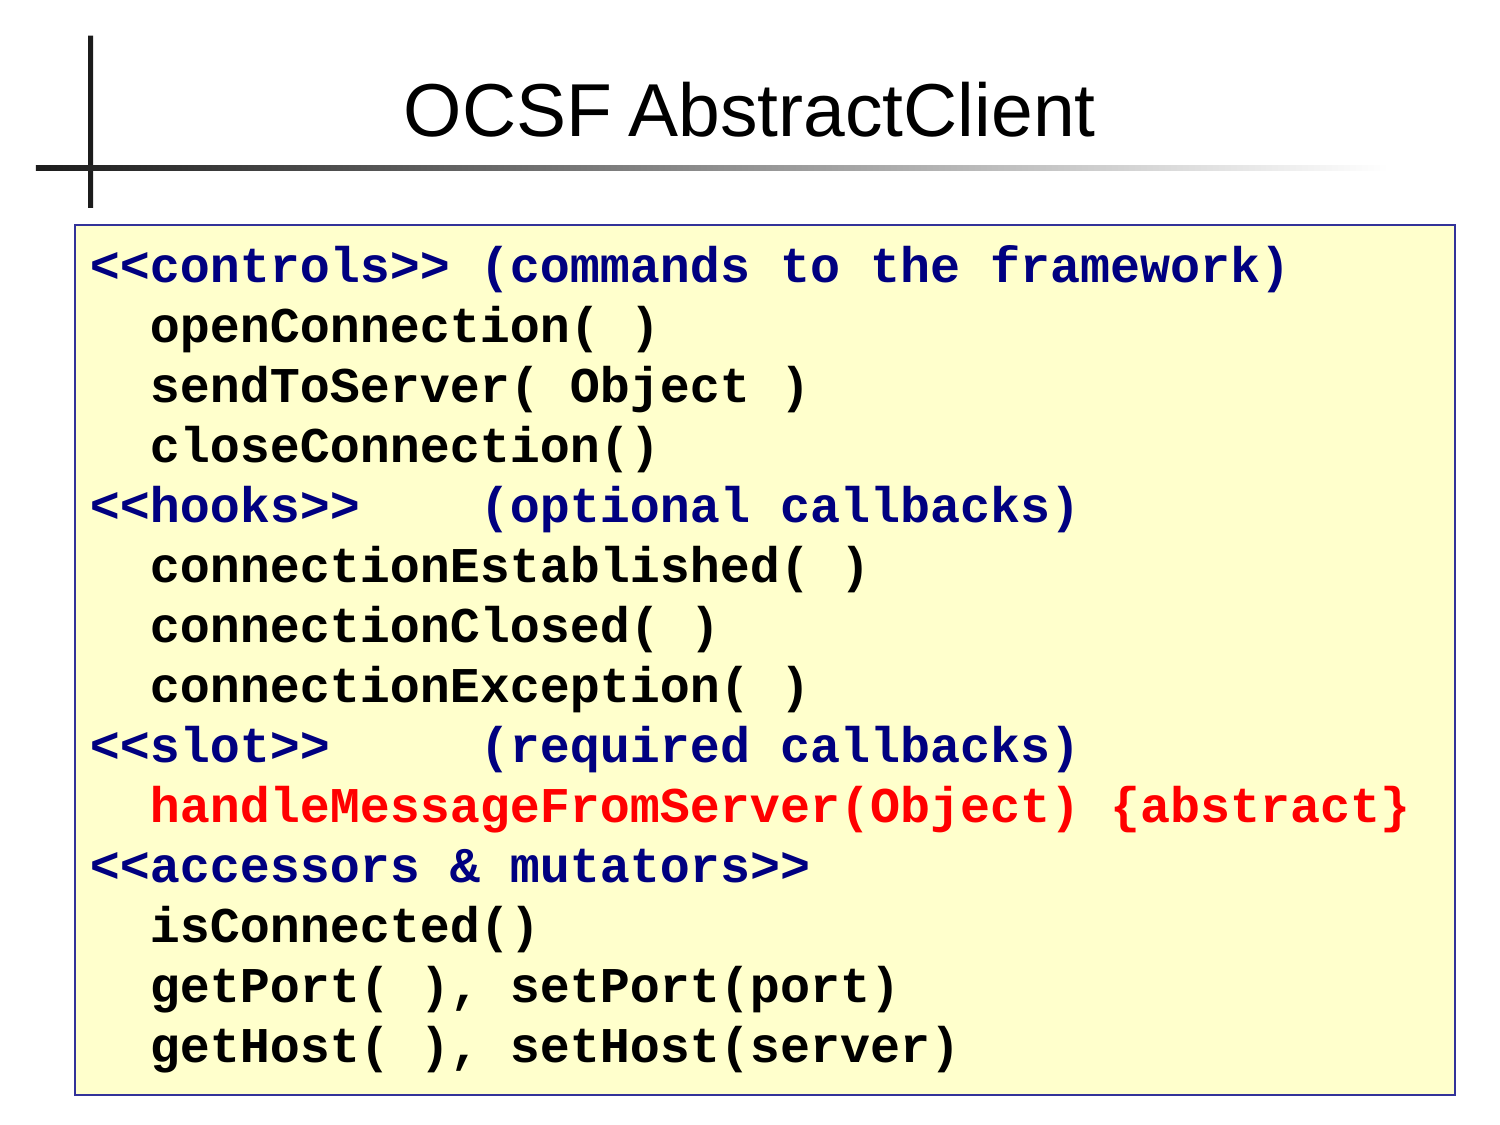

OCSF AbstractClient
<<controls>> (commands to the framework)
 openConnection( )
 sendToServer( Object )
 closeConnection()
<<hooks>> (optional callbacks)
 connectionEstablished( )
 connectionClosed( )
 connectionException( )
<<slot>> (required callbacks)
 handleMessageFromServer(Object) {abstract}
<<accessors & mutators>>
 isConnected()
 getPort( ), setPort(port)
 getHost( ), setHost(server)